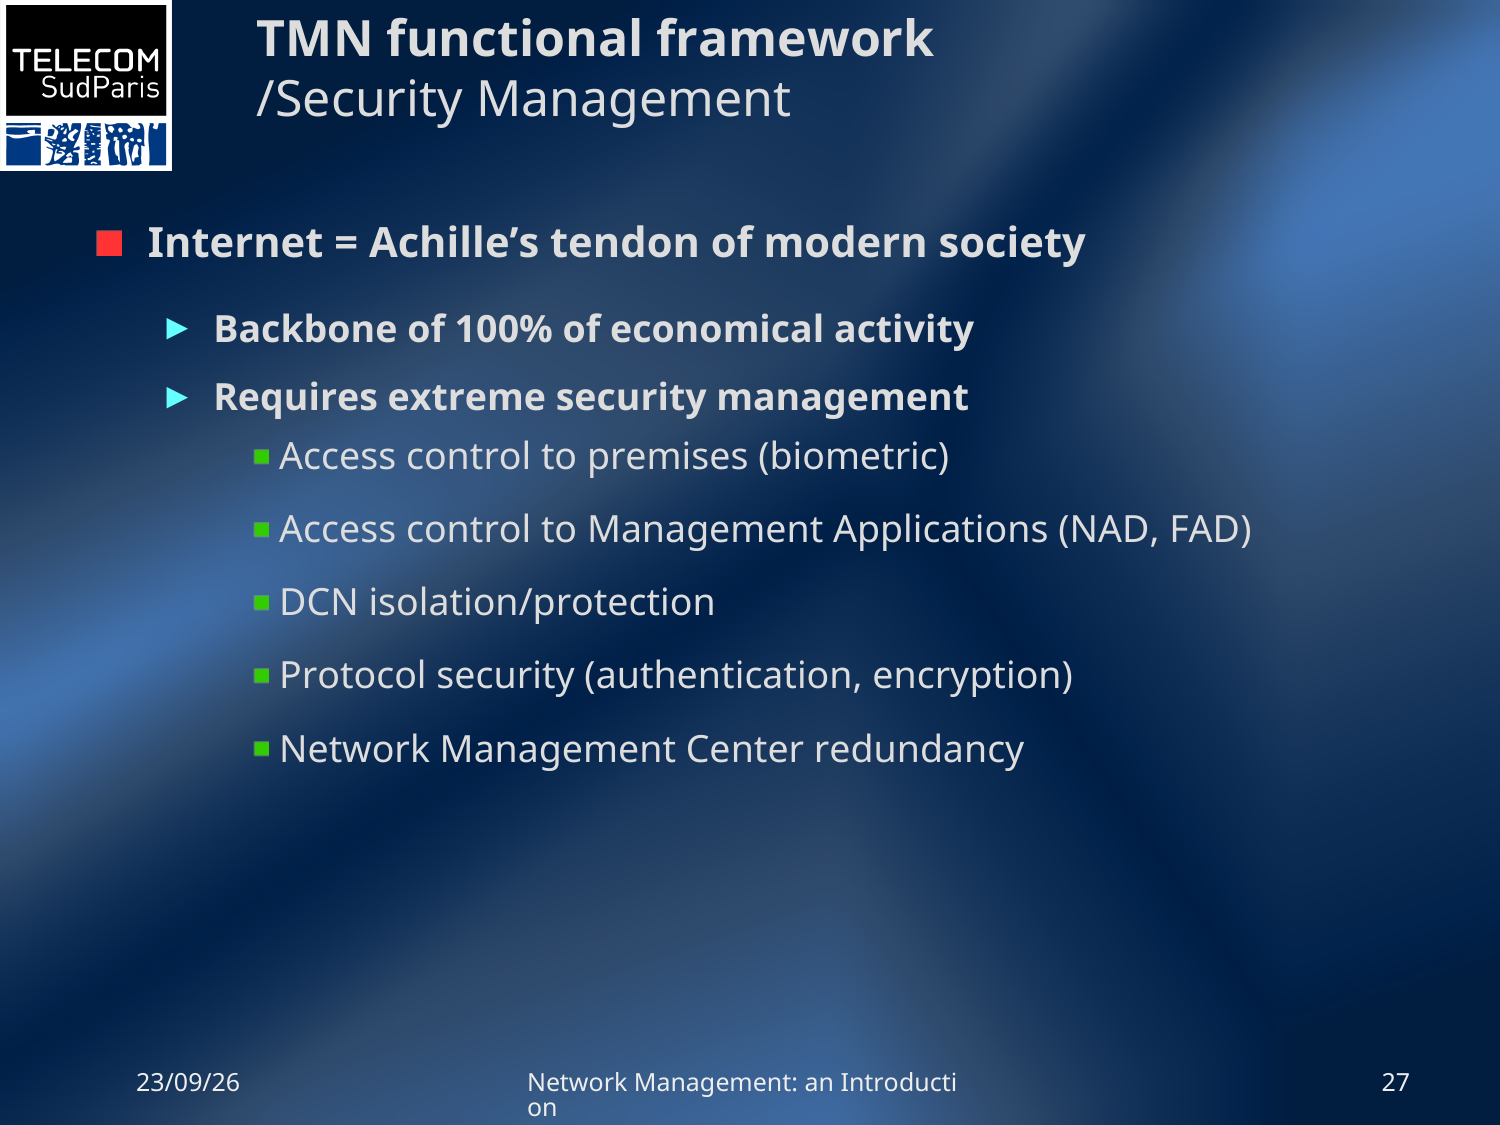

# TMN functional framework /Security Management
Internet = Achille’s tendon of modern society
Backbone of 100% of economical activity
Requires extreme security management
Access control to premises (biometric)
Access control to Management Applications (NAD, FAD)
DCN isolation/protection
Protocol security (authentication, encryption)
Network Management Center redundancy
Network Management: an Introduction
27